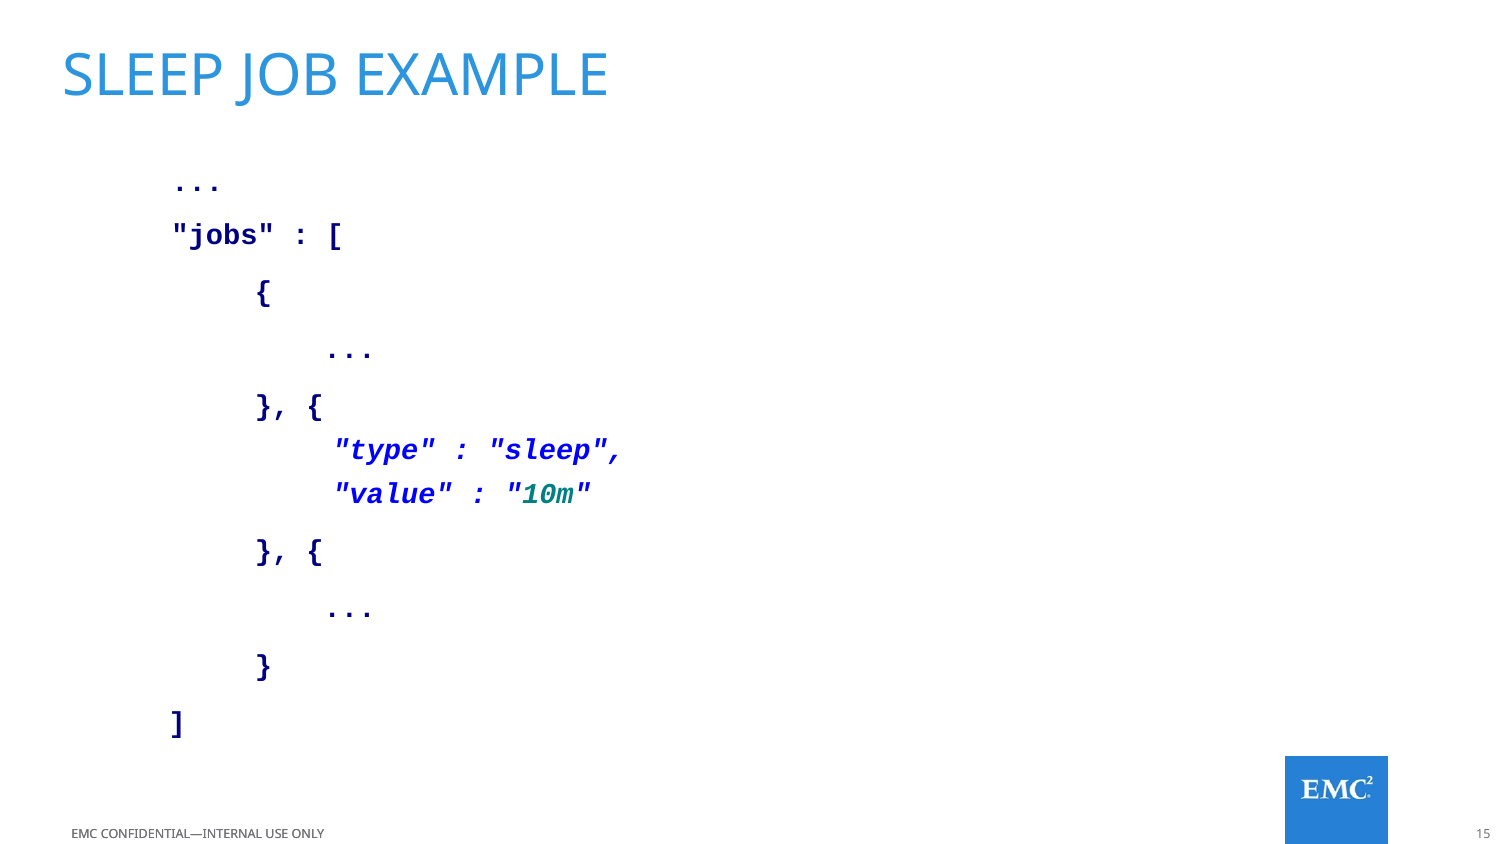

# Sleep job example
...
"jobs" : [
 {
 ...
 }, {
 "type" : "sleep",
 "value" : "10m"
 }, {
 ...
 }
 ]